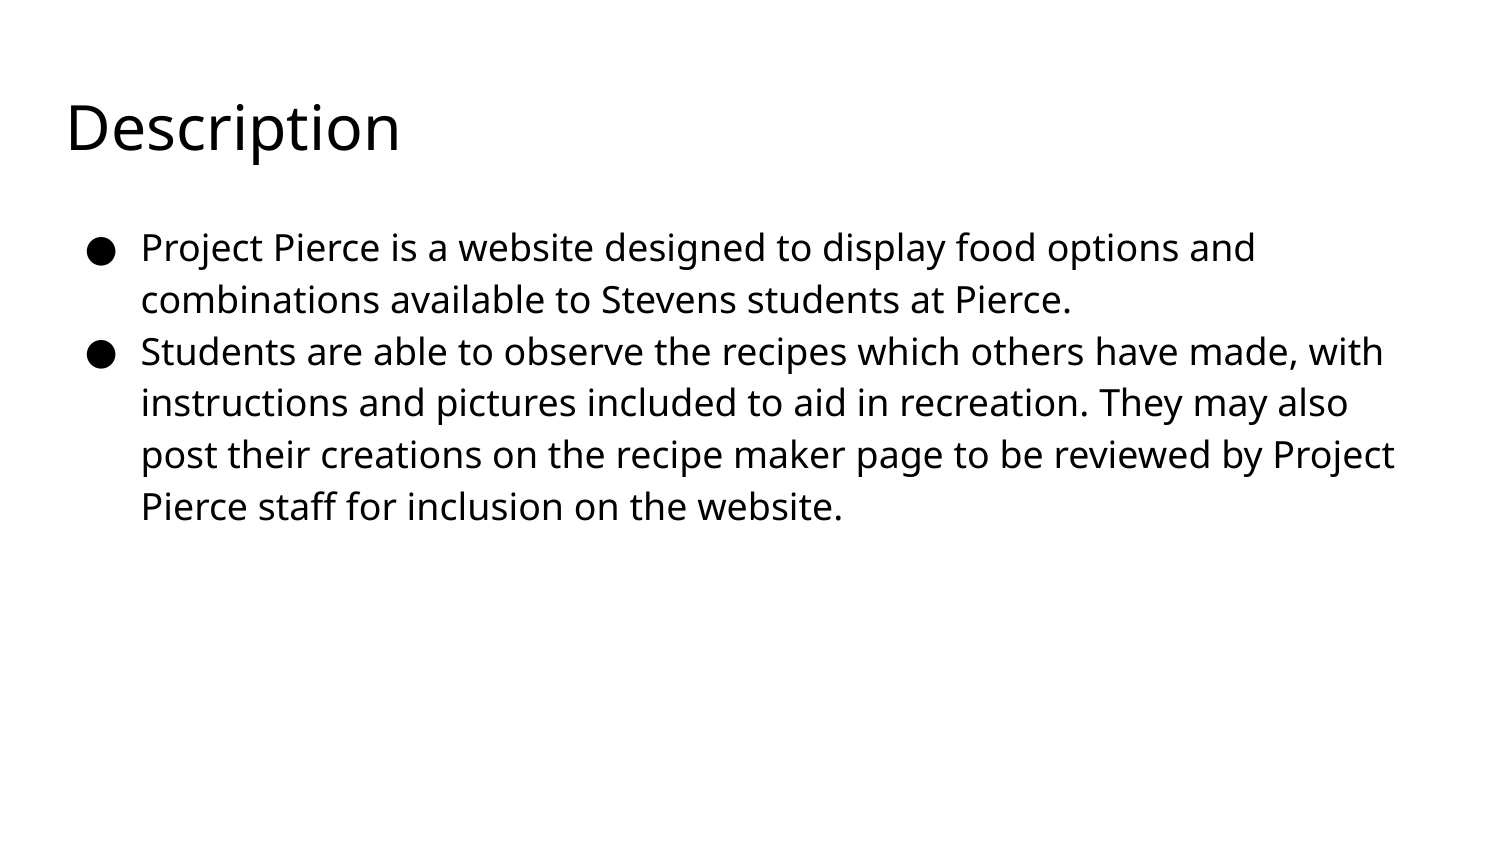

Description
Project Pierce is a website designed to display food options and combinations available to Stevens students at Pierce.
Students are able to observe the recipes which others have made, with instructions and pictures included to aid in recreation. They may also post their creations on the recipe maker page to be reviewed by Project Pierce staff for inclusion on the website.